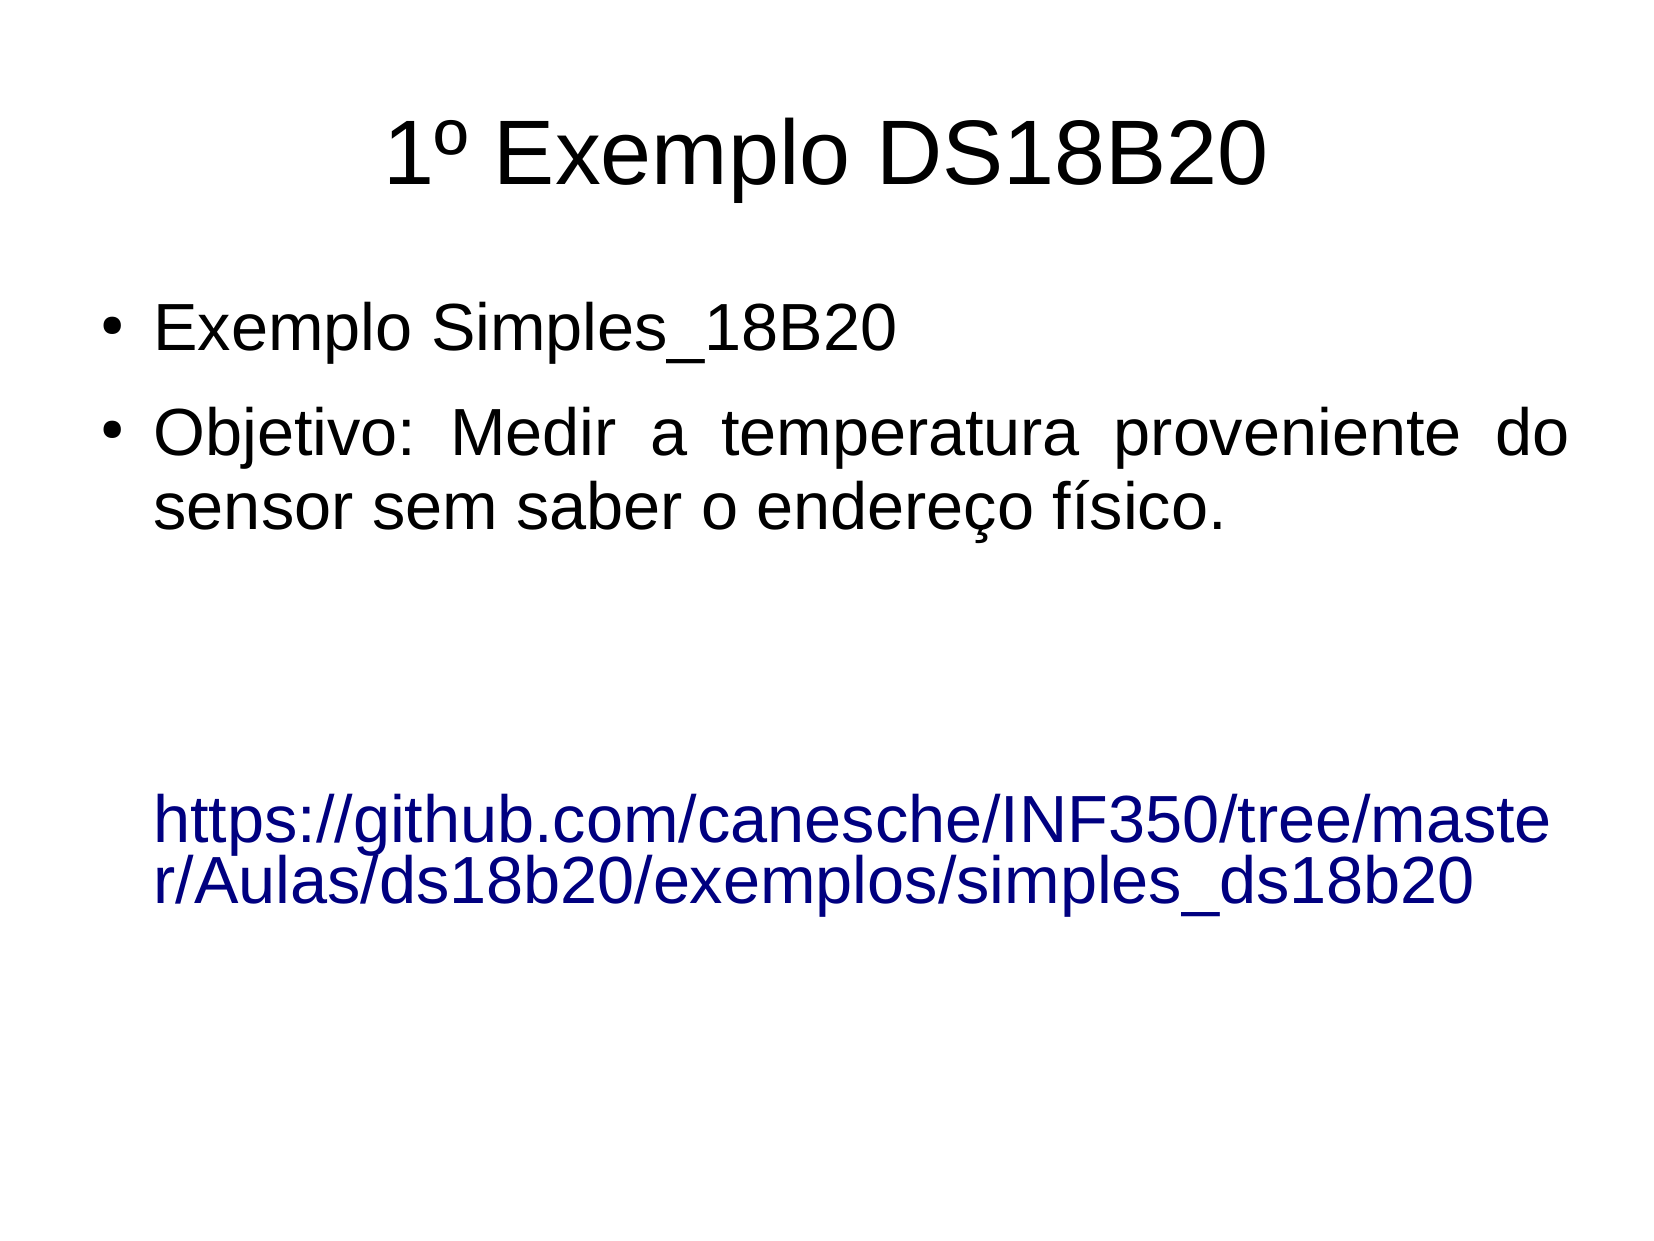

# 1º Exemplo DS18B20
Exemplo Simples_18B20
Objetivo: Medir a temperatura proveniente do sensor sem saber o endereço físico.
https://github.com/canesche/INF350/tree/master/Aulas/ds18b20/exemplos/simples_ds18b20